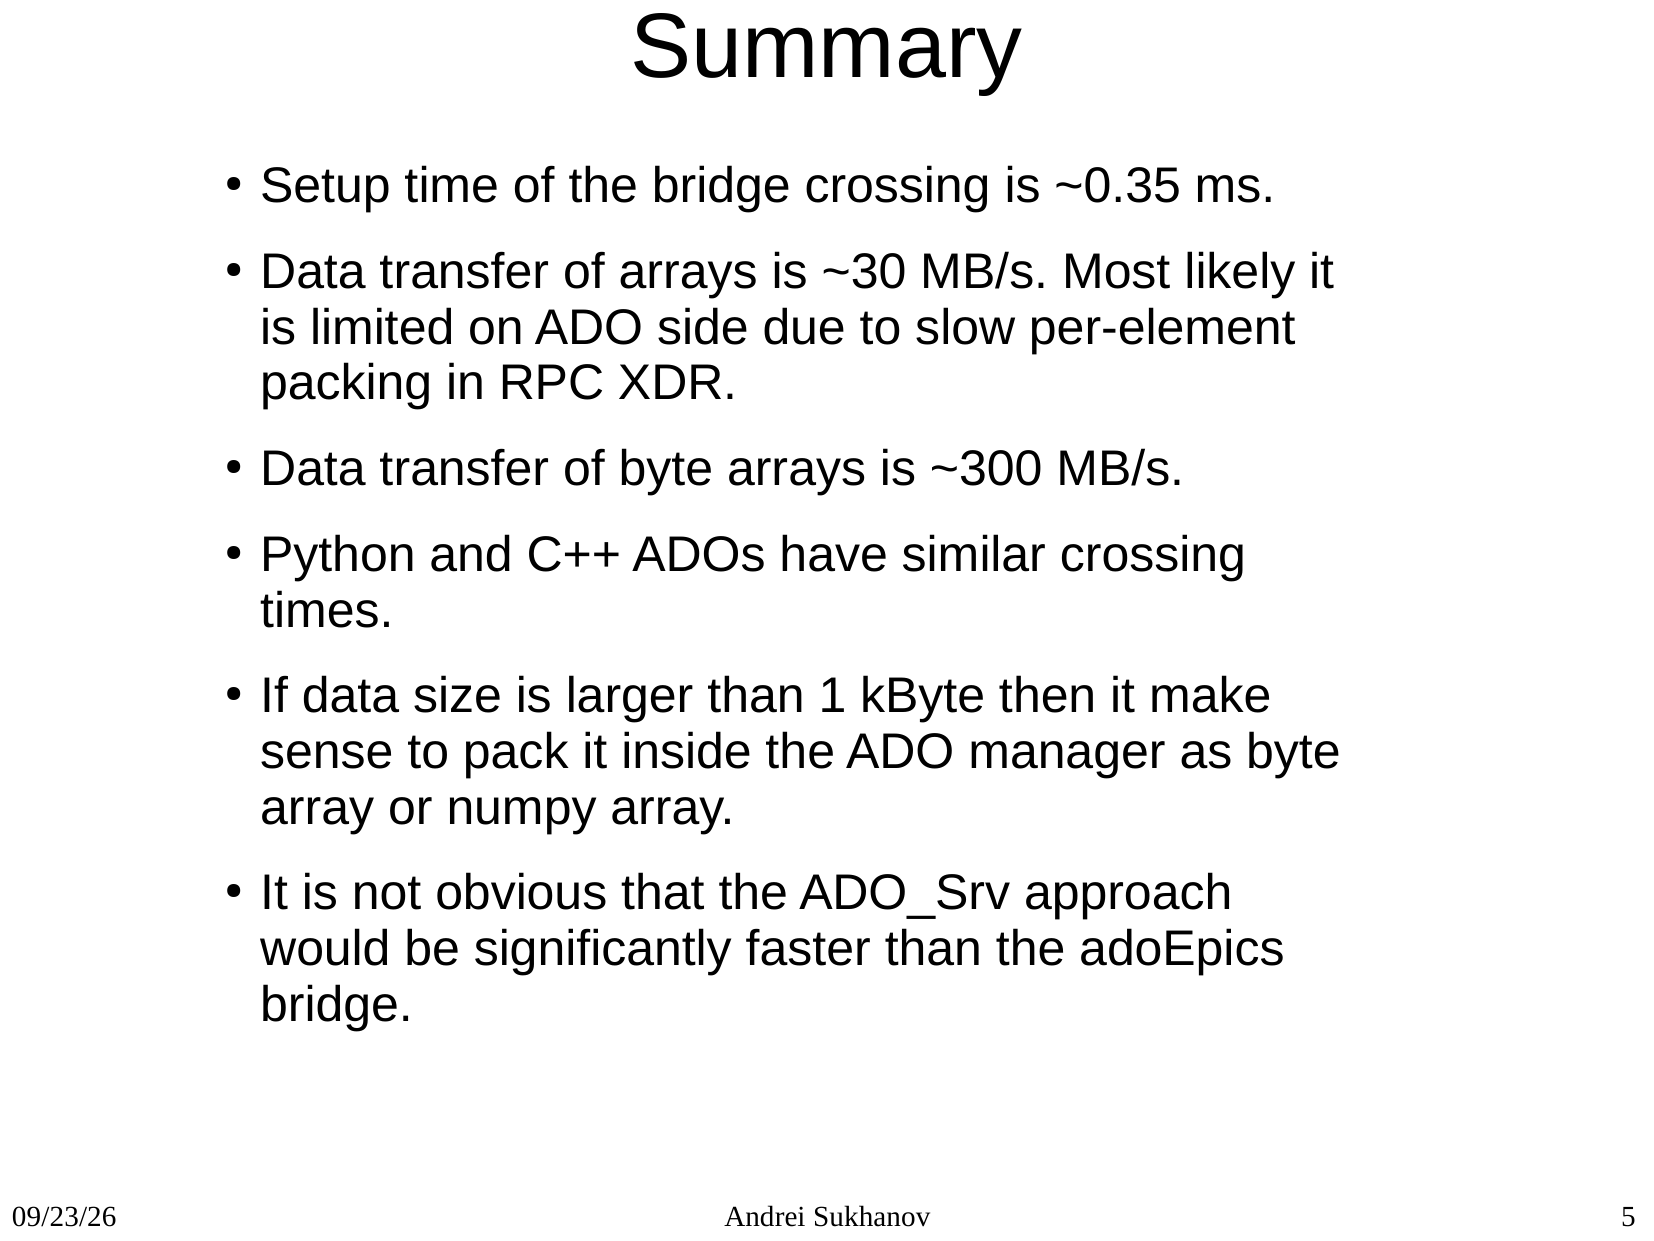

# Summary
Setup time of the bridge crossing is ~0.35 ms.
Data transfer of arrays is ~30 MB/s. Most likely it is limited on ADO side due to slow per-element packing in RPC XDR.
Data transfer of byte arrays is ~300 MB/s.
Python and C++ ADOs have similar crossing times.
If data size is larger than 1 kByte then it make sense to pack it inside the ADO manager as byte array or numpy array.
It is not obvious that the ADO_Srv approach would be significantly faster than the adoEpics bridge.
Andrei Sukhanov
5